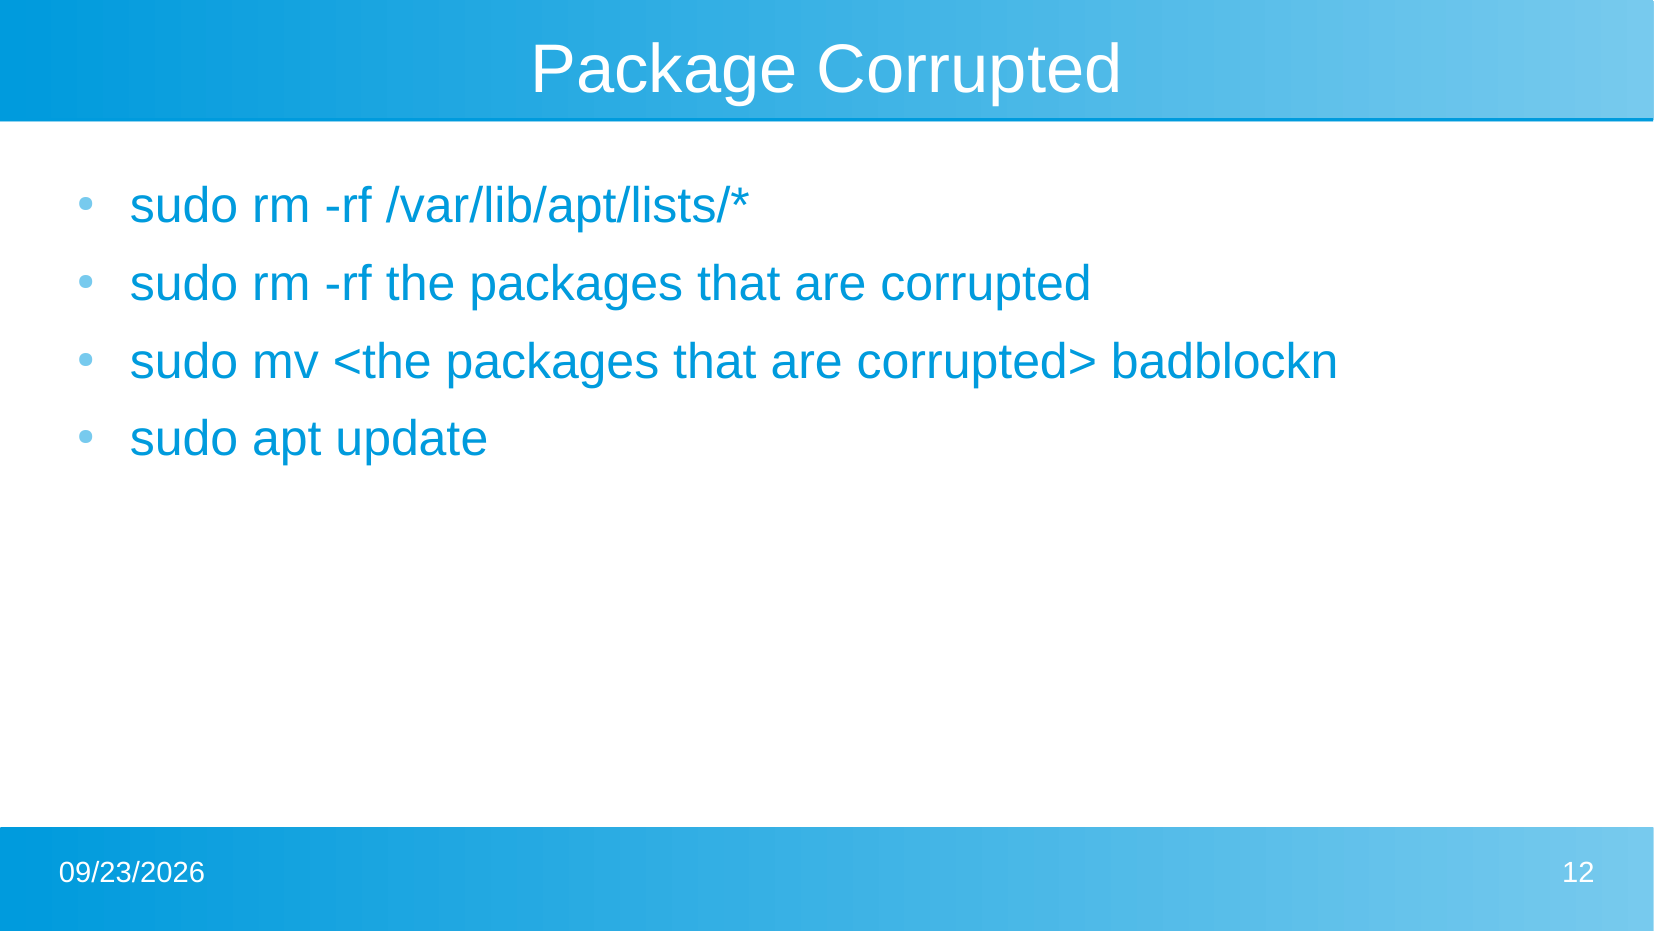

# Package Corrupted
sudo rm -rf /var/lib/apt/lists/*
sudo rm -rf the packages that are corrupted
sudo mv <the packages that are corrupted> badblockn
sudo apt update
12